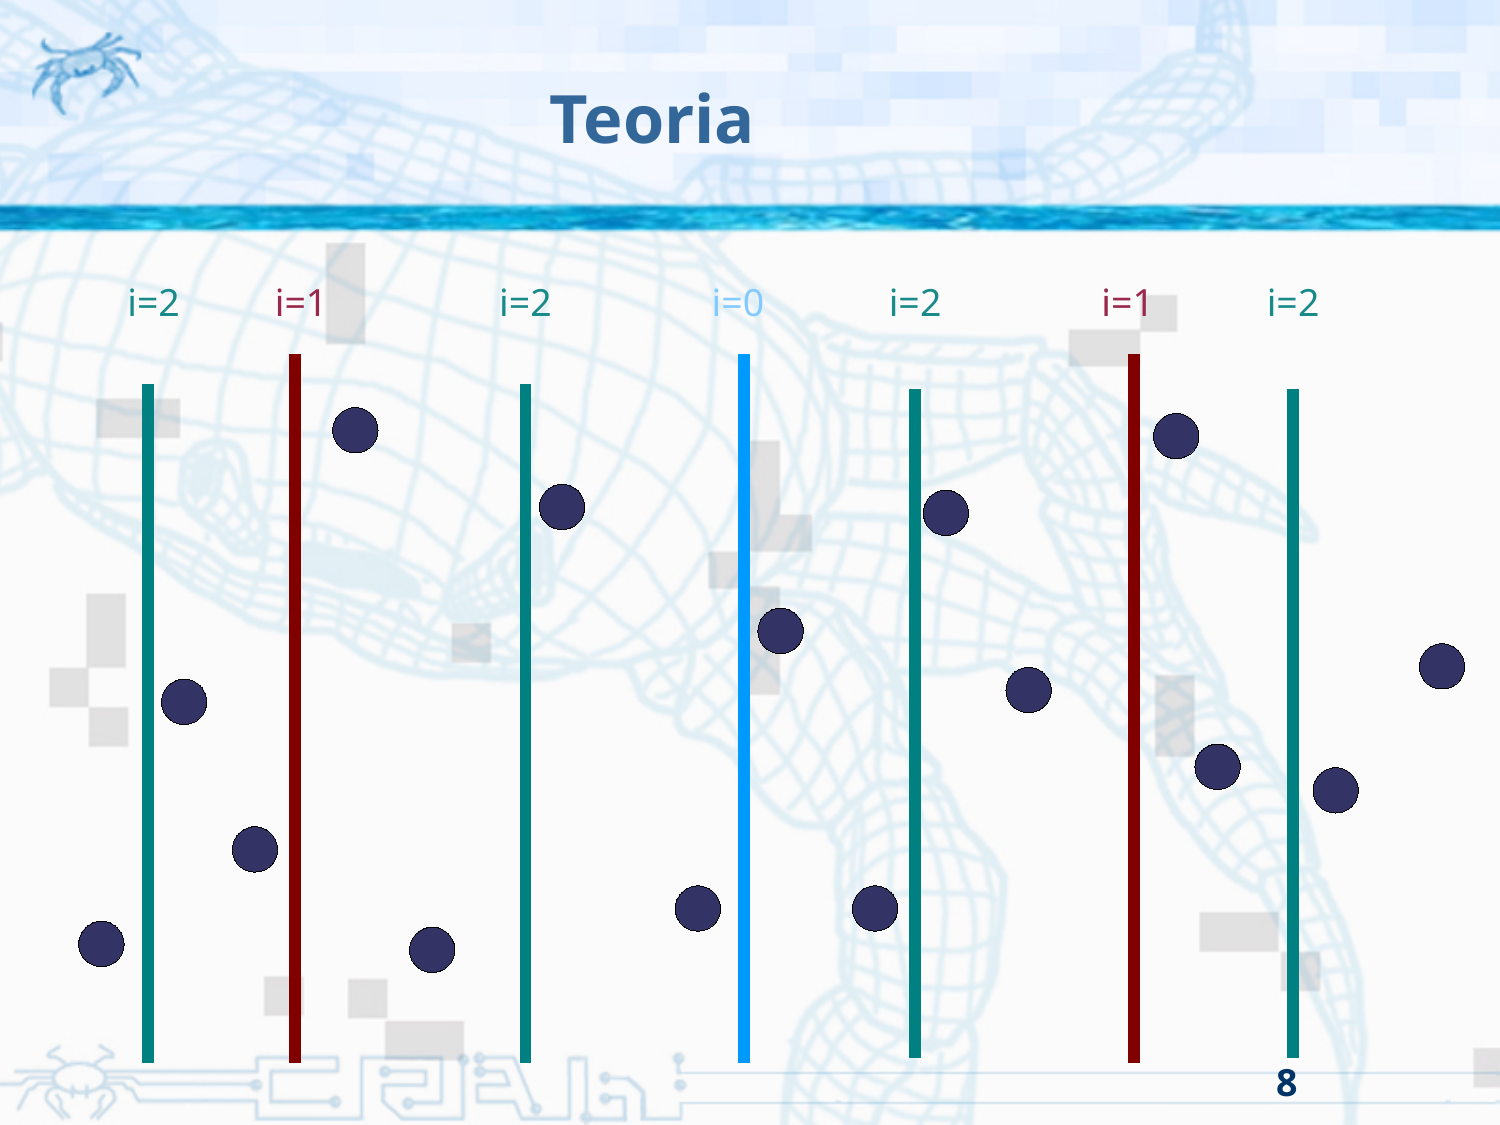

# Teoria
i=0
i=2
i=1
i=1
i=2
i=2
i=2